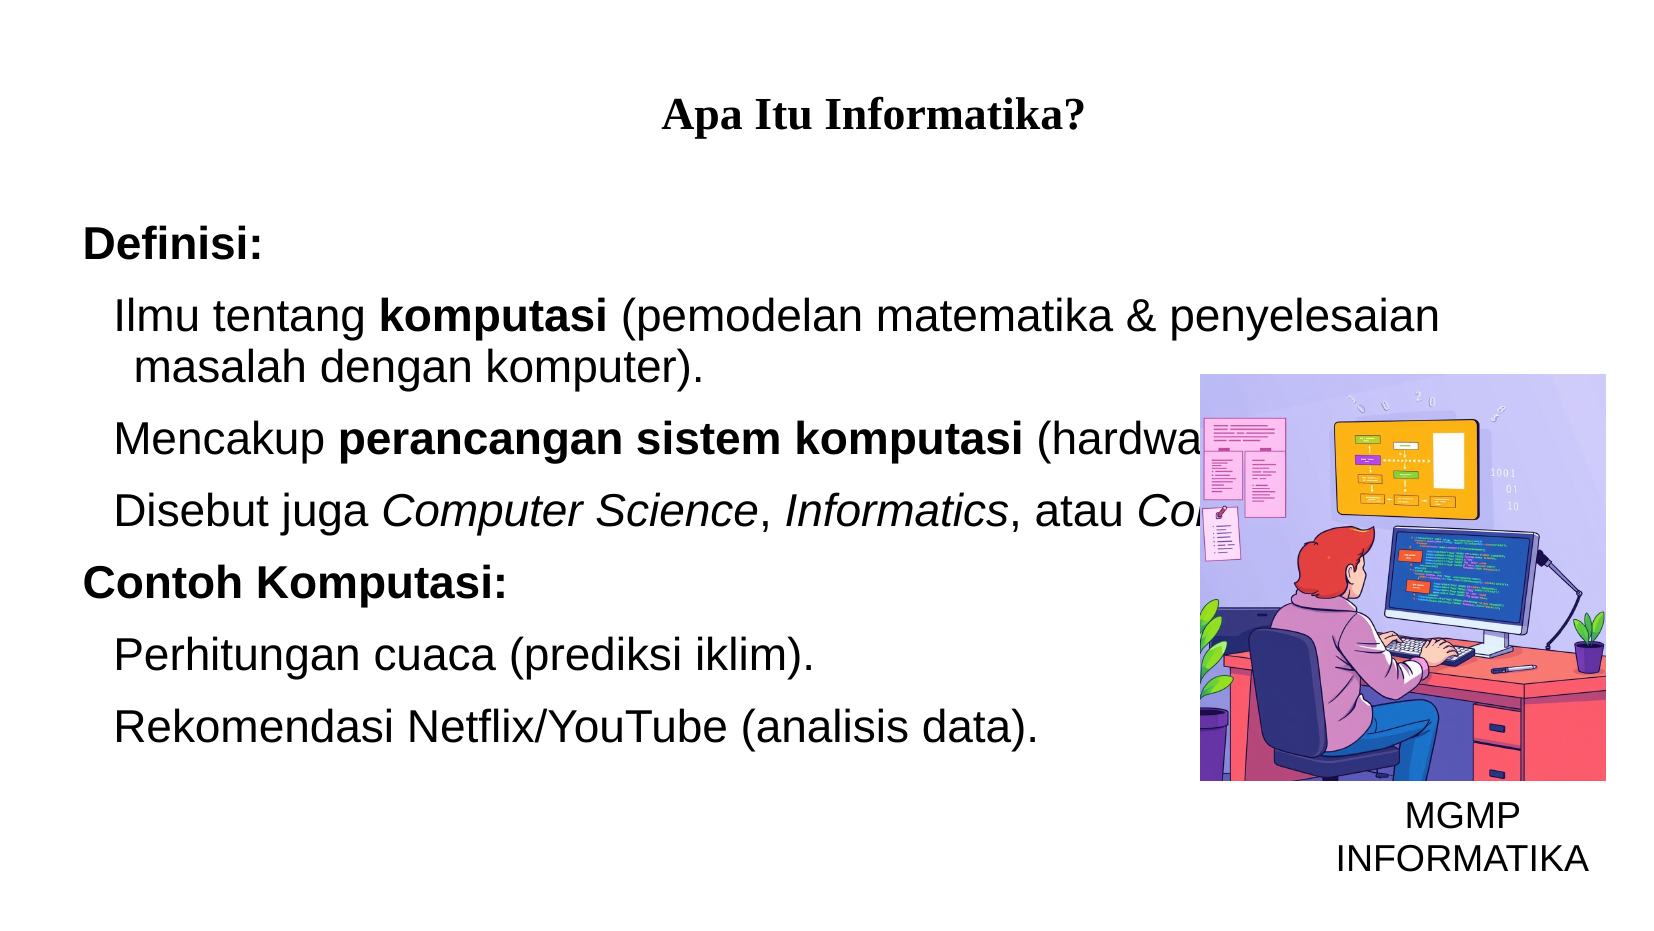

# Apa Itu Informatika?
Definisi:
Ilmu tentang komputasi (pemodelan matematika & penyelesaian masalah dengan komputer).
Mencakup perancangan sistem komputasi (hardware/software).
Disebut juga Computer Science, Informatics, atau Computing.
Contoh Komputasi:
Perhitungan cuaca (prediksi iklim).
Rekomendasi Netflix/YouTube (analisis data).
MGMP INFORMATIKA